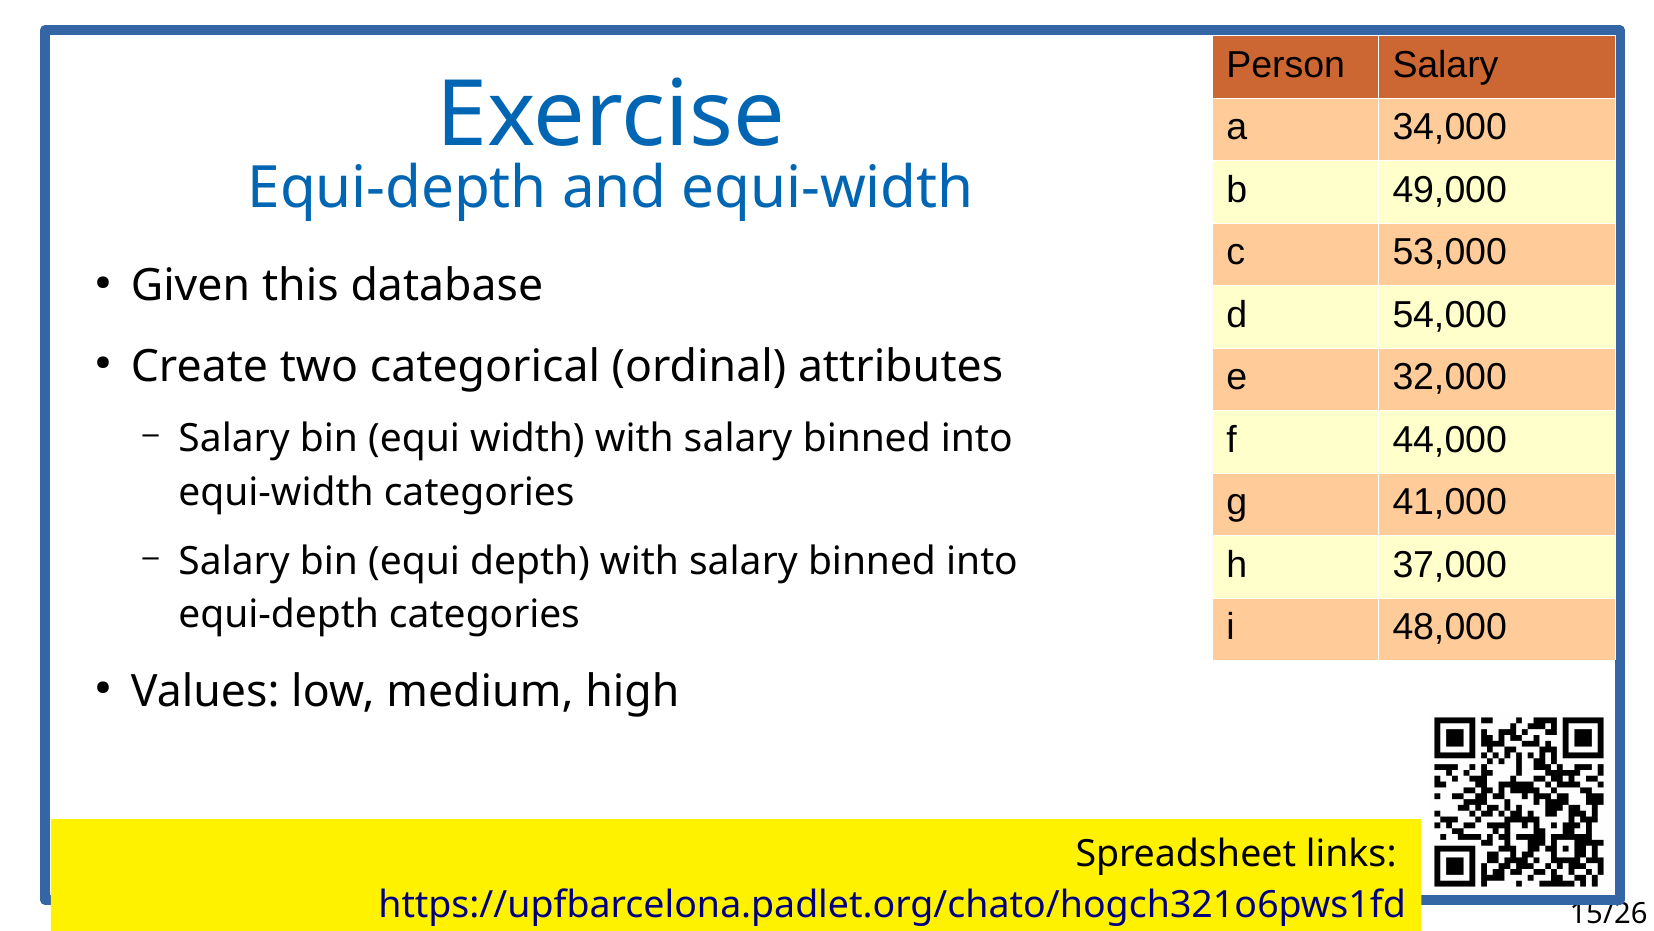

| Person | Salary |
| --- | --- |
| a | 34,000 |
| b | 49,000 |
| c | 53,000 |
| d | 54,000 |
| e | 32,000 |
| f | 44,000 |
| g | 41,000 |
| h | 37,000 |
| i | 48,000 |
# Exercise Equi-depth and equi-width
Given this database
Create two categorical (ordinal) attributes
Salary bin (equi width) with salary binned into equi-width categories
Salary bin (equi depth) with salary binned into equi-depth categories
Values: low, medium, high
Spreadsheet links: https://upfbarcelona.padlet.org/chato/hogch321o6pws1fd
15